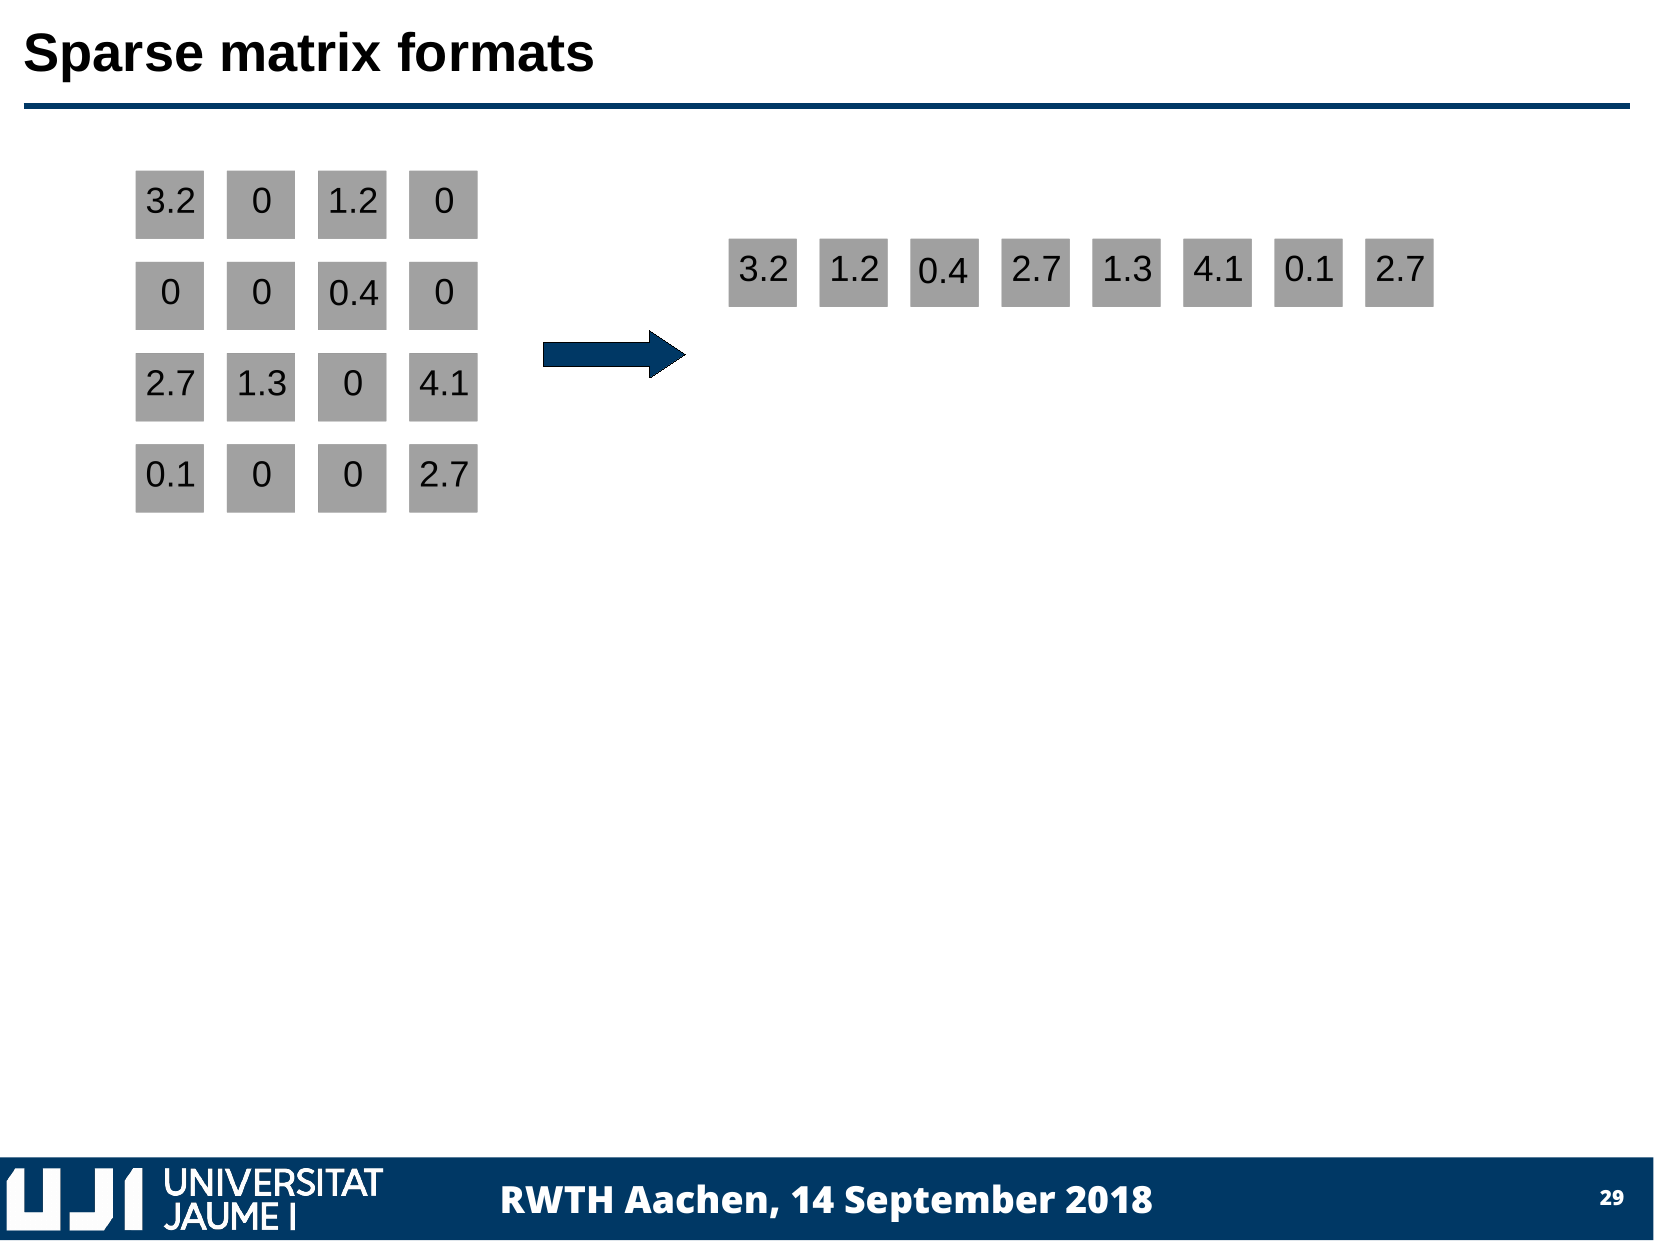

# Sparse matrix formats
COO
RWTH Aachen, 14 September 2018
29